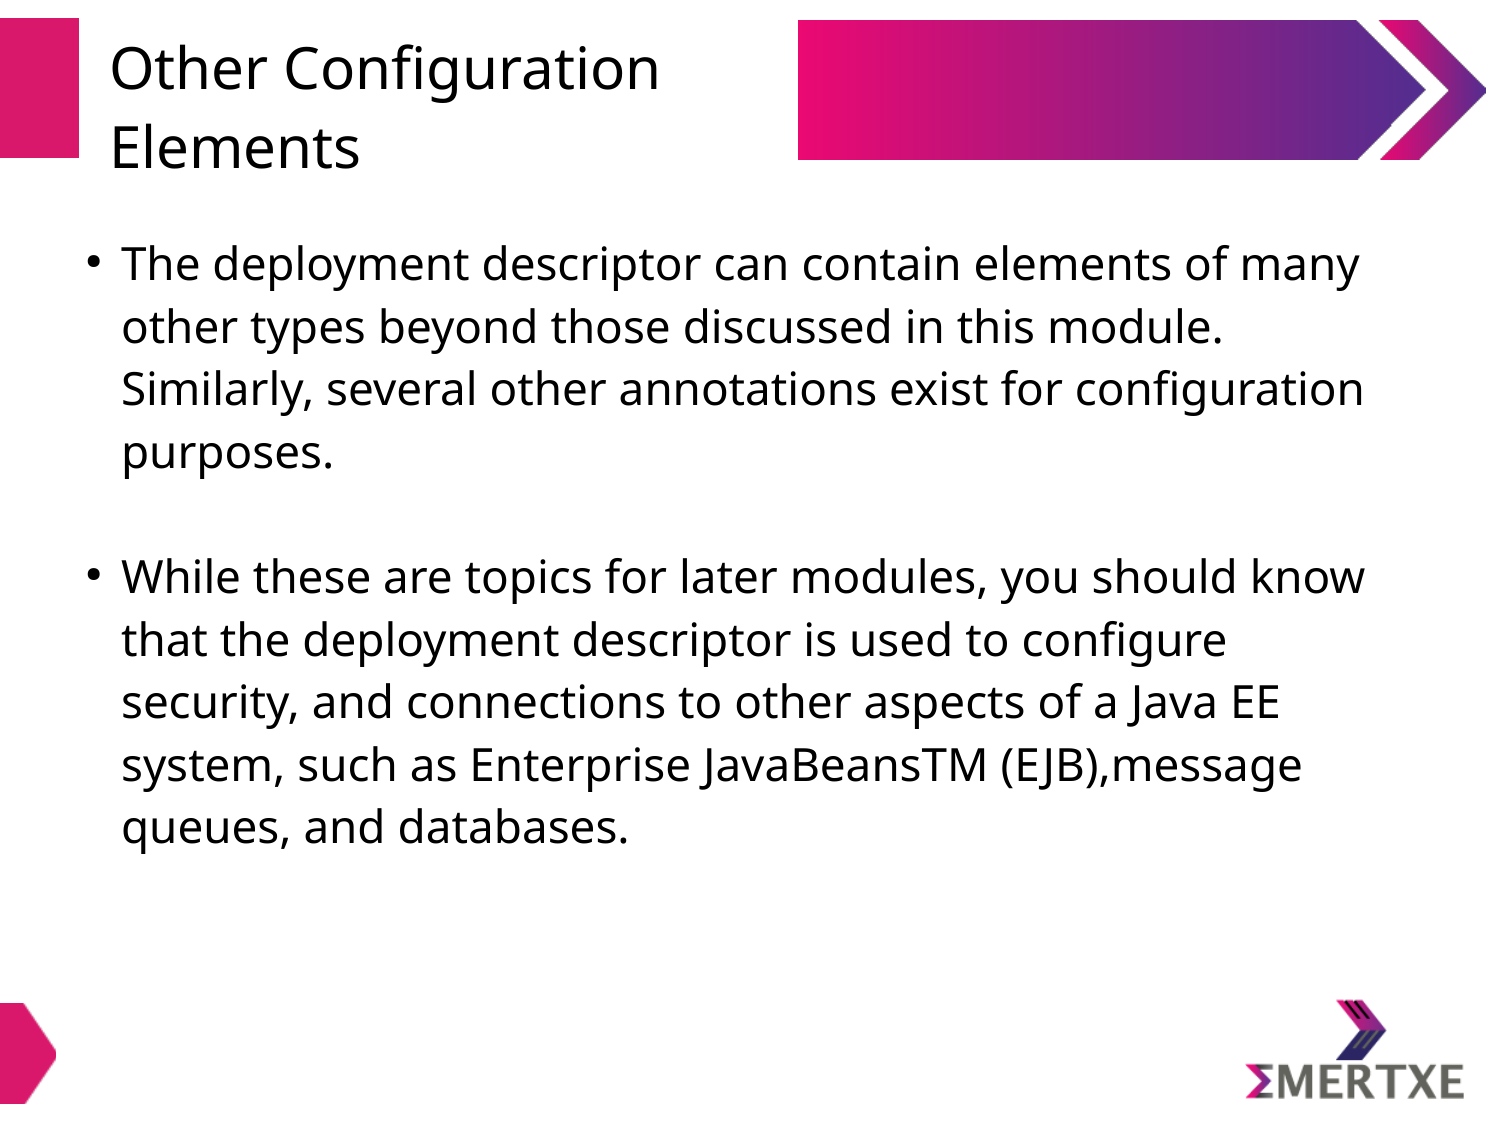

Other Configuration Elements
The deployment descriptor can contain elements of many other types beyond those discussed in this module. Similarly, several other annotations exist for configuration purposes.
While these are topics for later modules, you should know that the deployment descriptor is used to configure security, and connections to other aspects of a Java EE system, such as Enterprise JavaBeansTM (EJB),message queues, and databases.